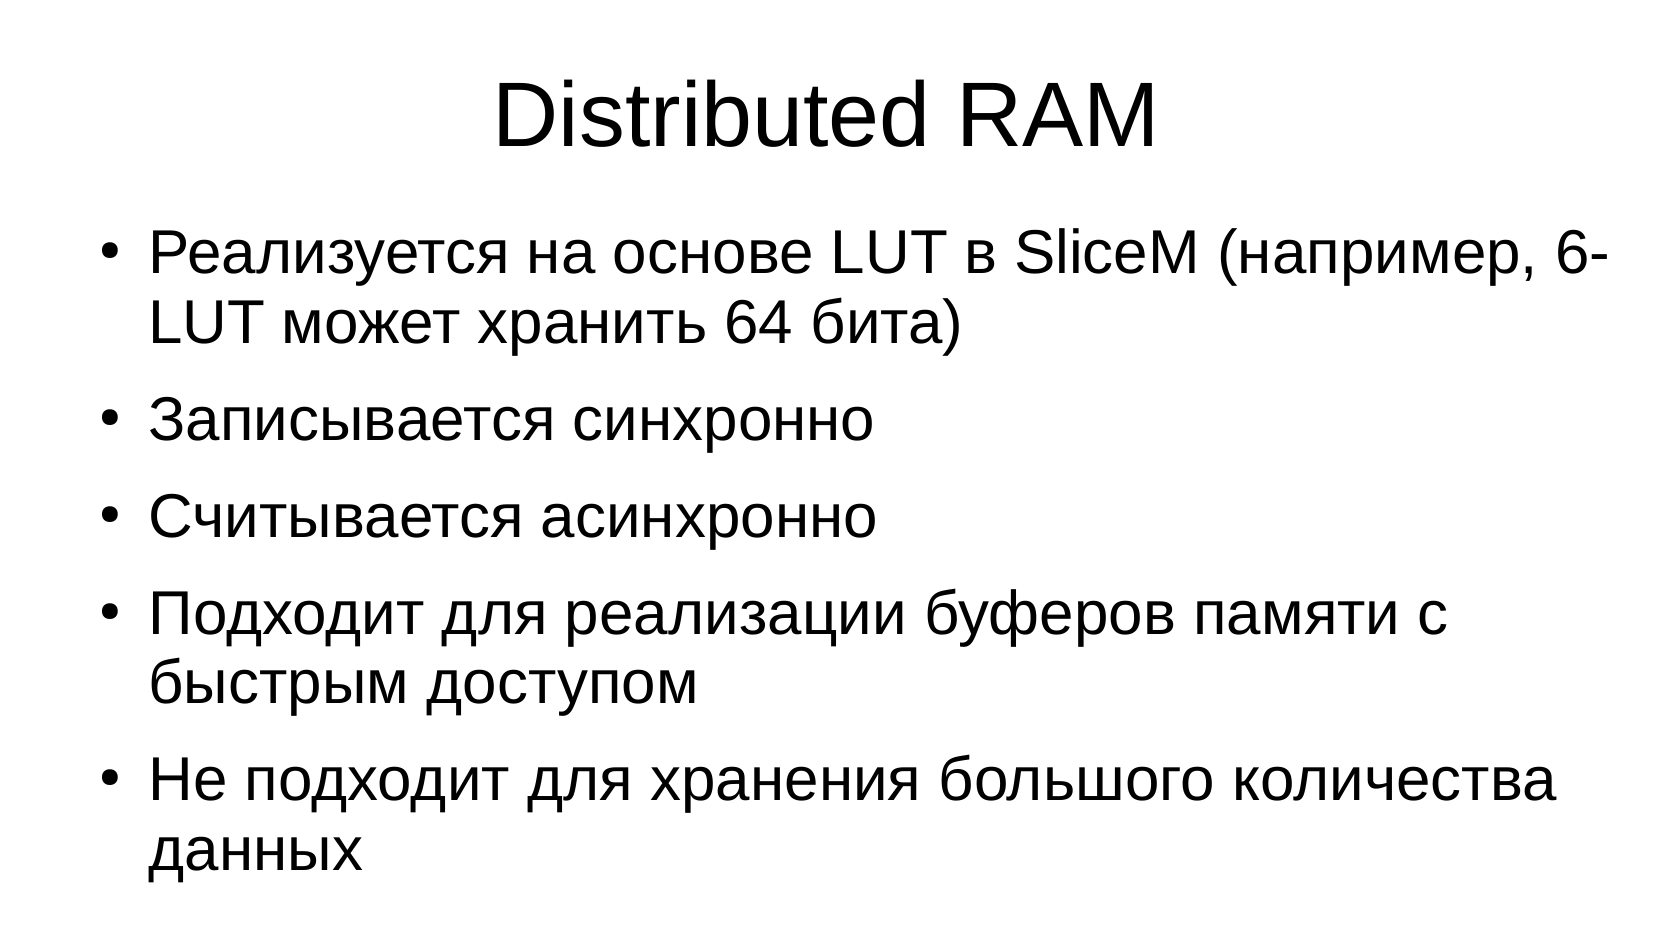

# Distributed RAM
Реализуется на основе LUT в SliceM (например, 6-LUT может хранить 64 бита)
Записывается синхронно
Считывается асинхронно
Подходит для реализации буферов памяти с быстрым доступом
Не подходит для хранения большого количества данных